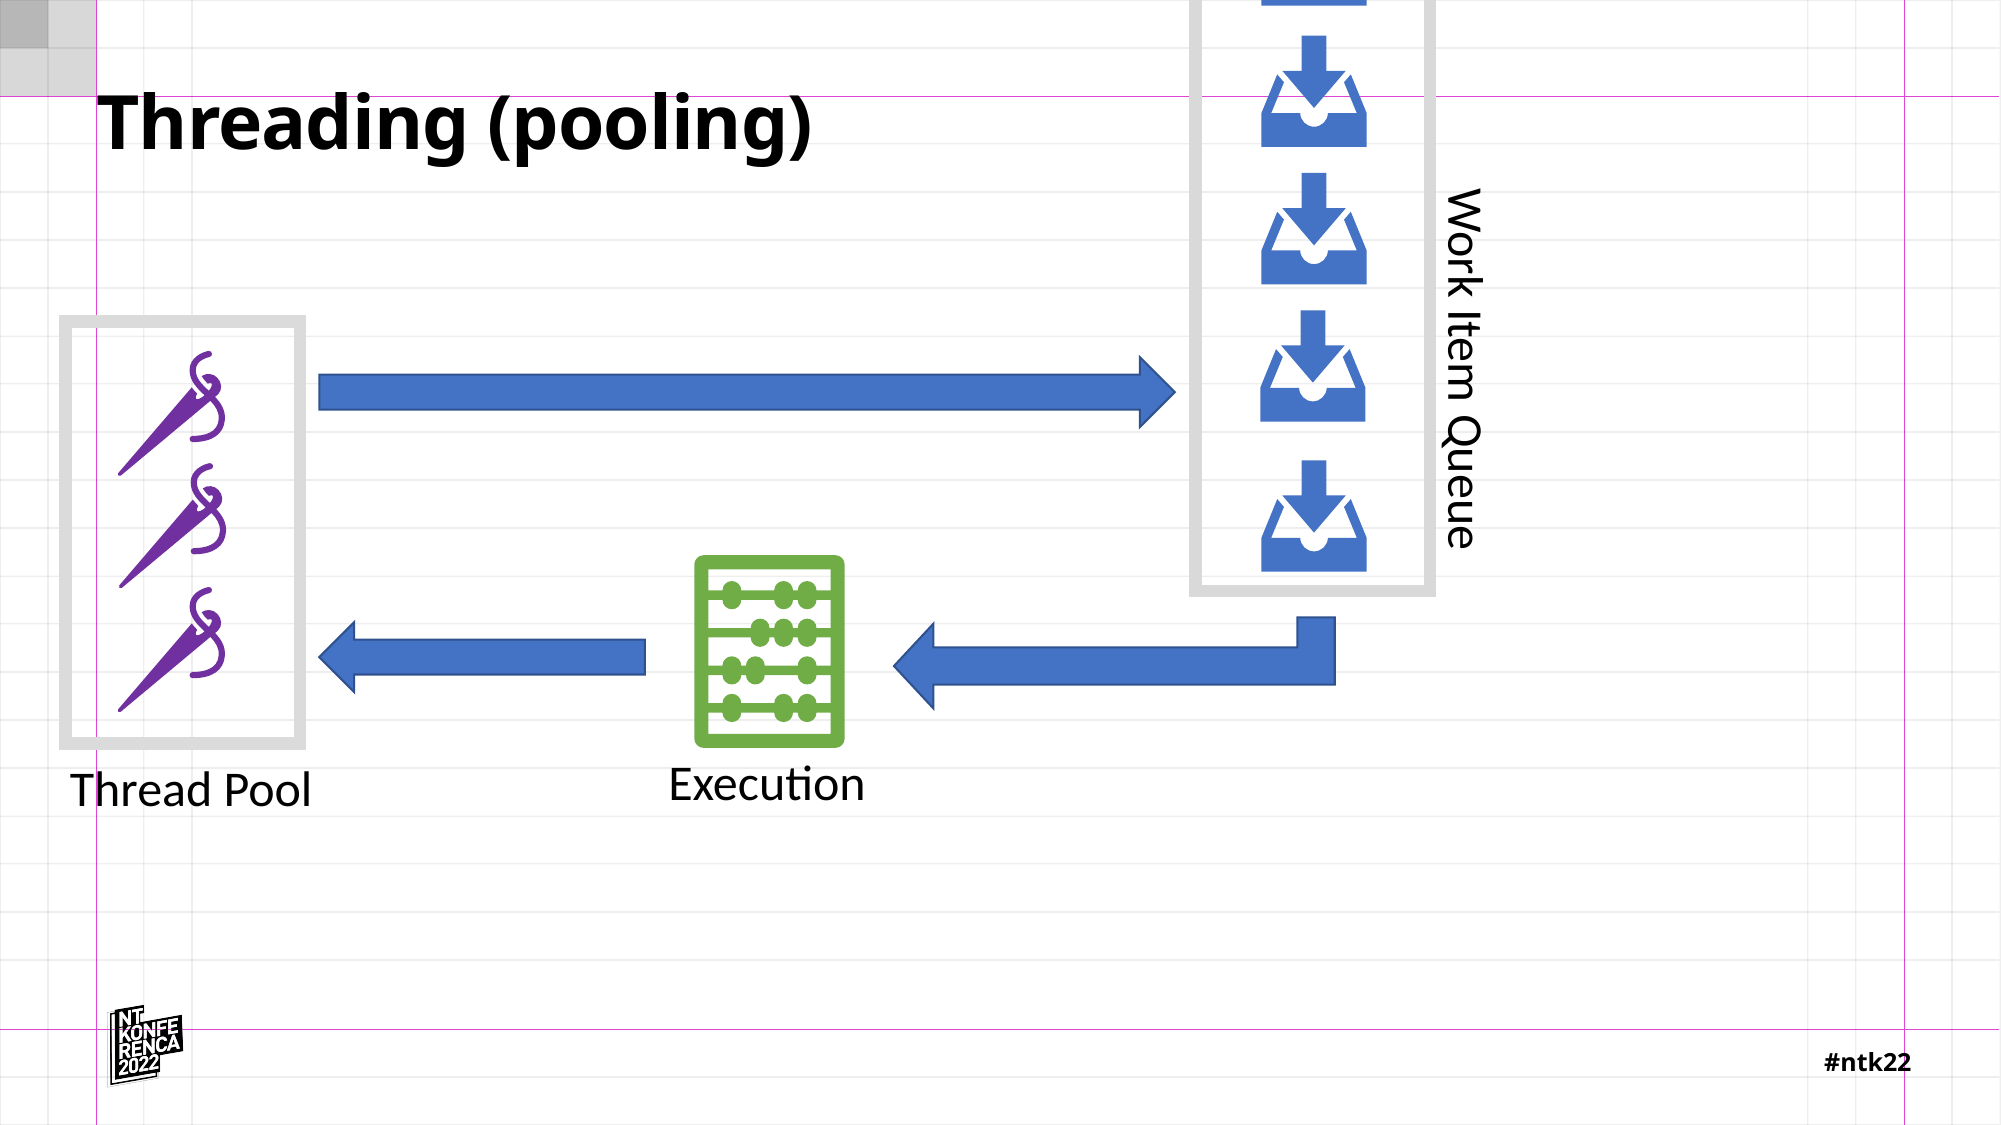

Work Item Queue
Execution
Thread Pool
# Threading (pooling)